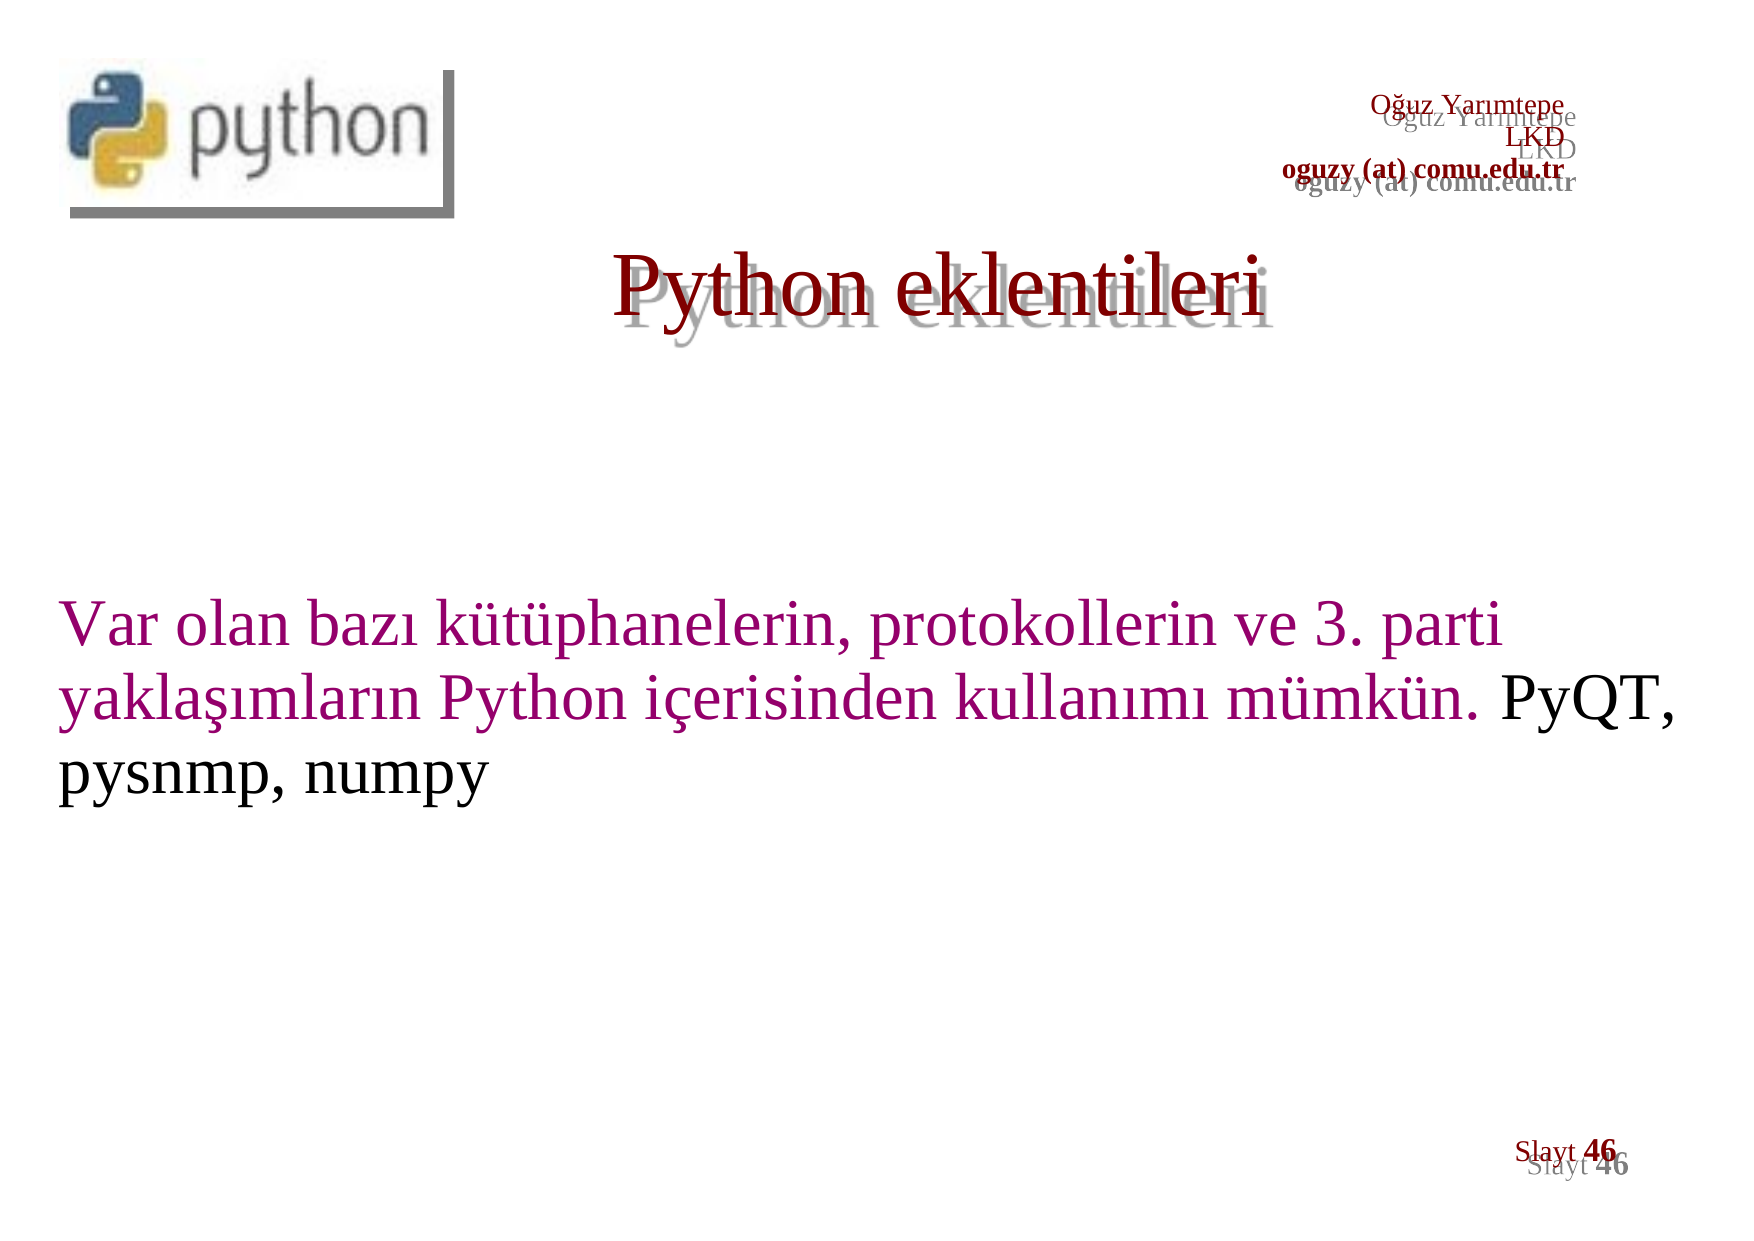

# Python eklentileri
Var olan bazı kütüphanelerin, protokollerin ve 3. parti yaklaşımların Python içerisinden kullanımı mümkün. PyQT, pysnmp, numpy